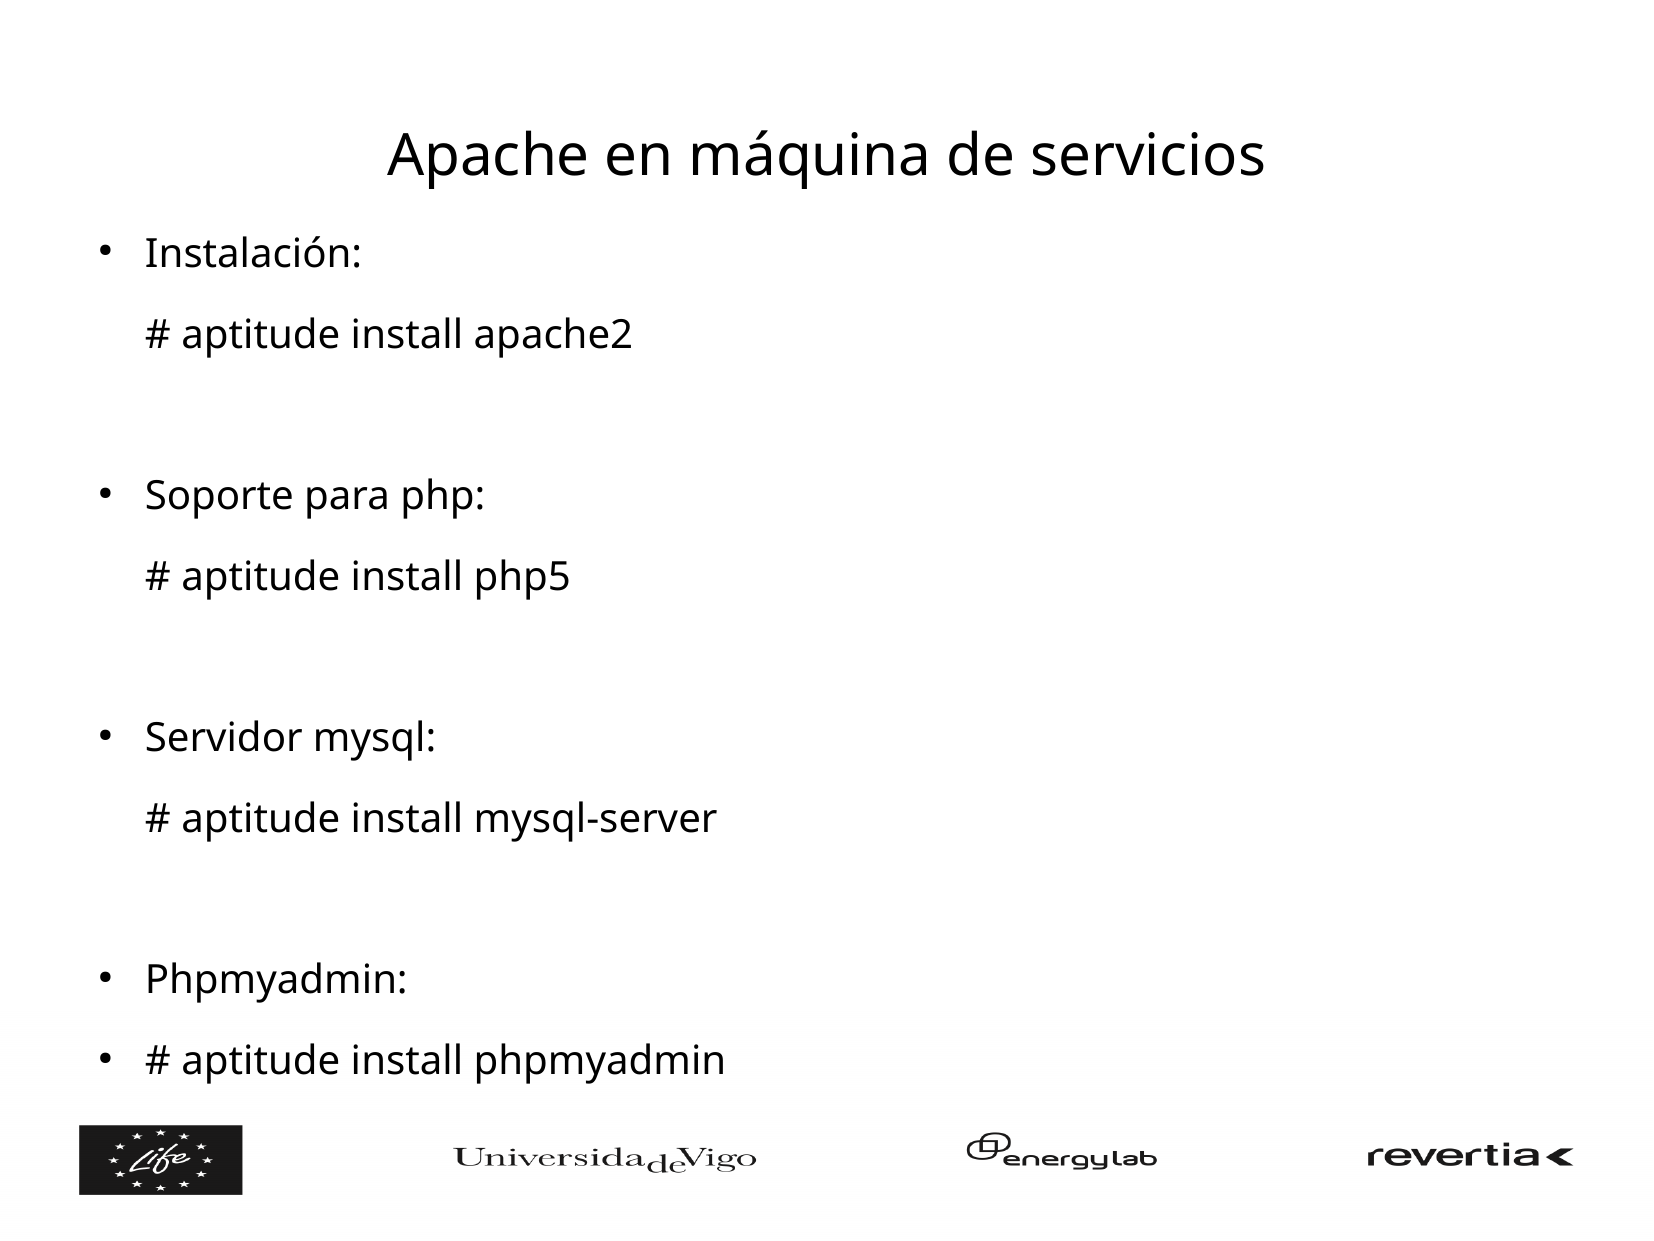

# Apache en máquina de servicios
Instalación:
# aptitude install apache2
Soporte para php:
# aptitude install php5
Servidor mysql:
# aptitude install mysql-server
Phpmyadmin:
# aptitude install phpmyadmin